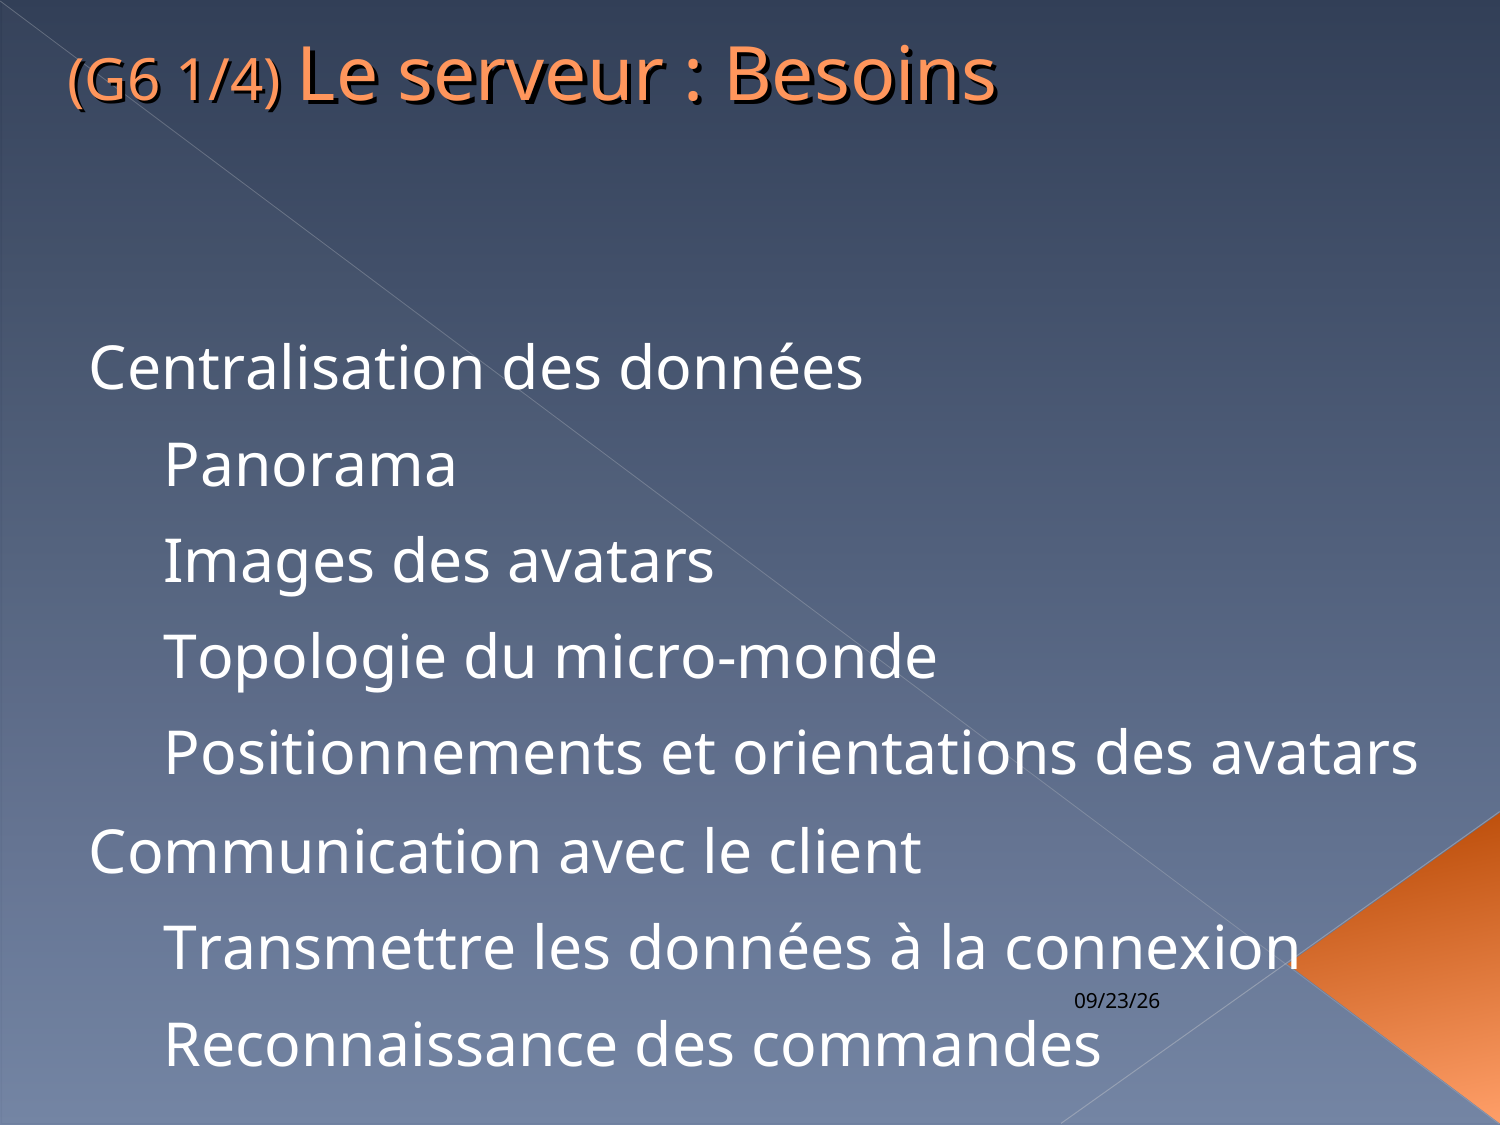

# (G6 1/4) Le serveur : Besoins
Centralisation des données
Panorama
Images des avatars
Topologie du micro-monde
Positionnements et orientations des avatars
Communication avec le client
Transmettre les données à la connexion
Reconnaissance des commandes